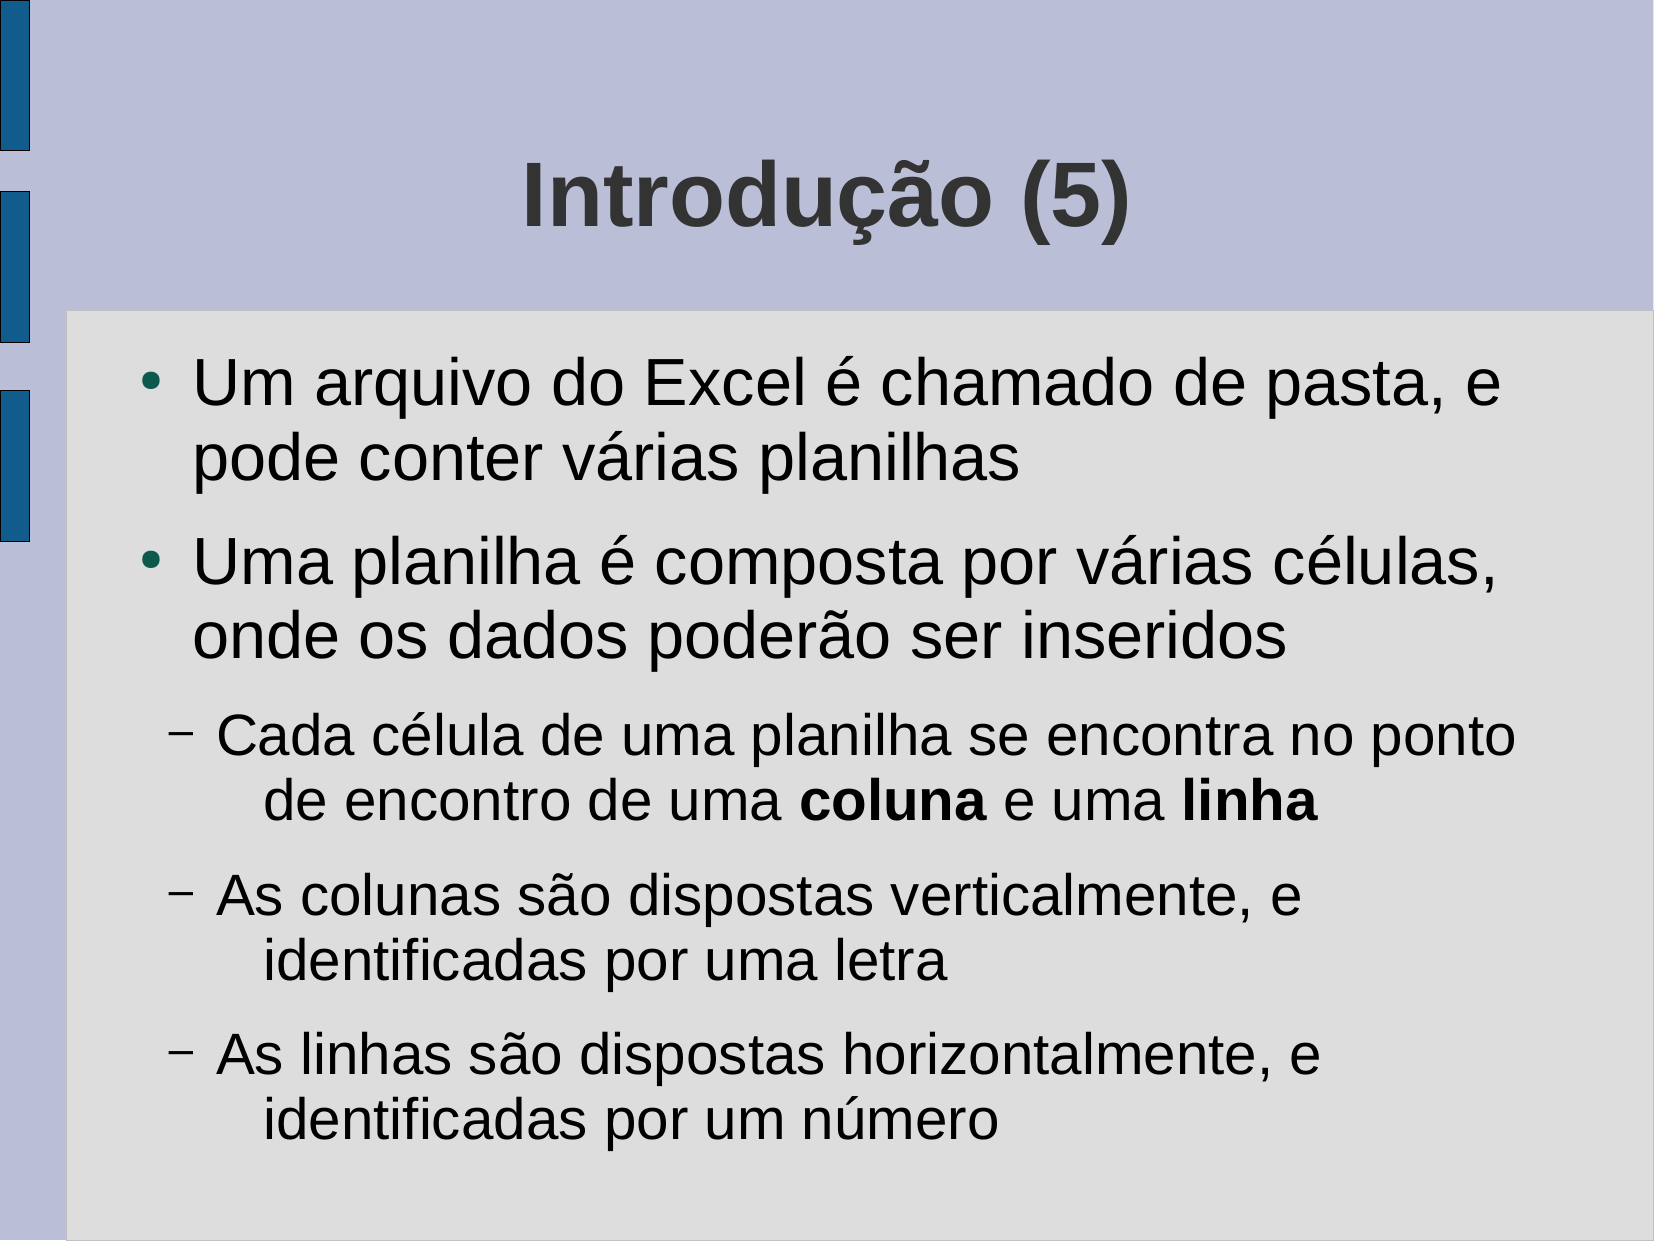

# Introdução (5)
Um arquivo do Excel é chamado de pasta, e pode conter várias planilhas
Uma planilha é composta por várias células, onde os dados poderão ser inseridos
Cada célula de uma planilha se encontra no ponto de encontro de uma coluna e uma linha
As colunas são dispostas verticalmente, e identificadas por uma letra
As linhas são dispostas horizontalmente, e identificadas por um número